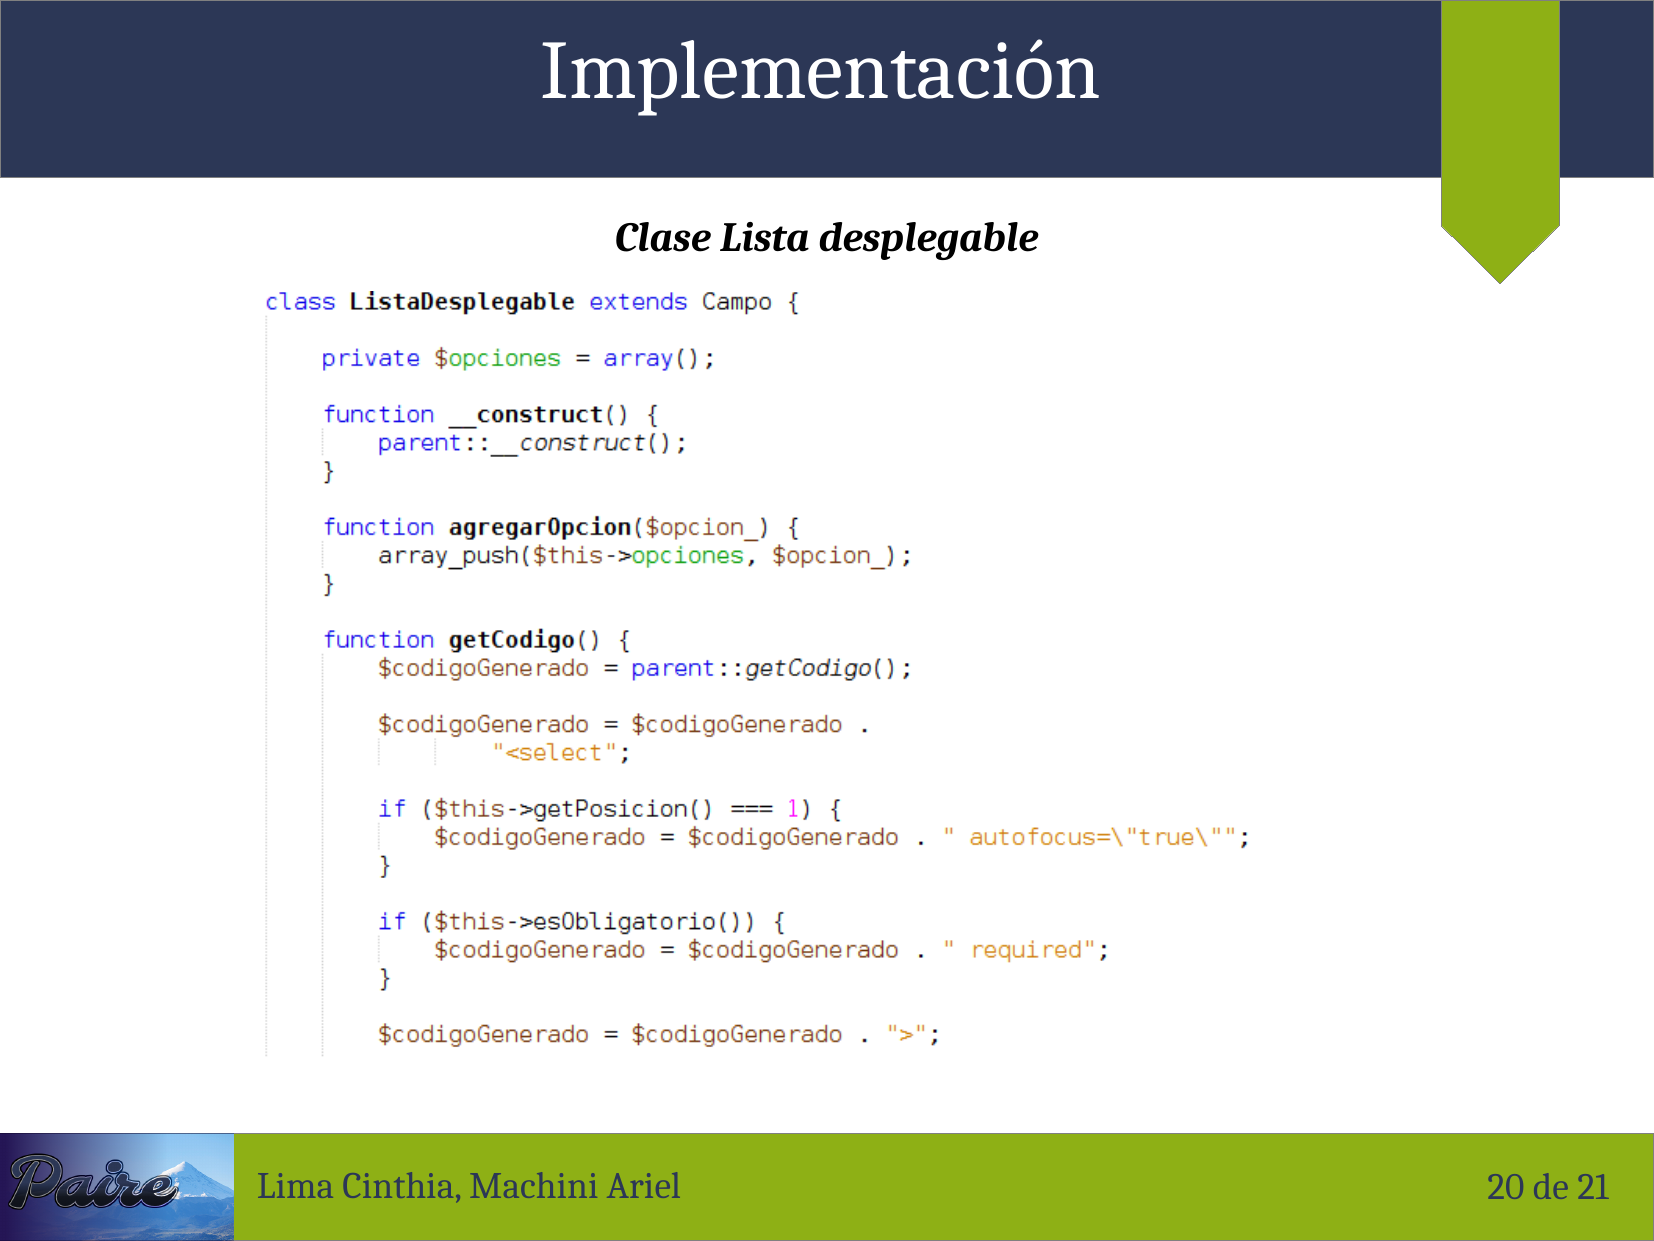

Implementación
Clase Lista desplegable
Lima Cinthia, Machini Ariel
 de 21